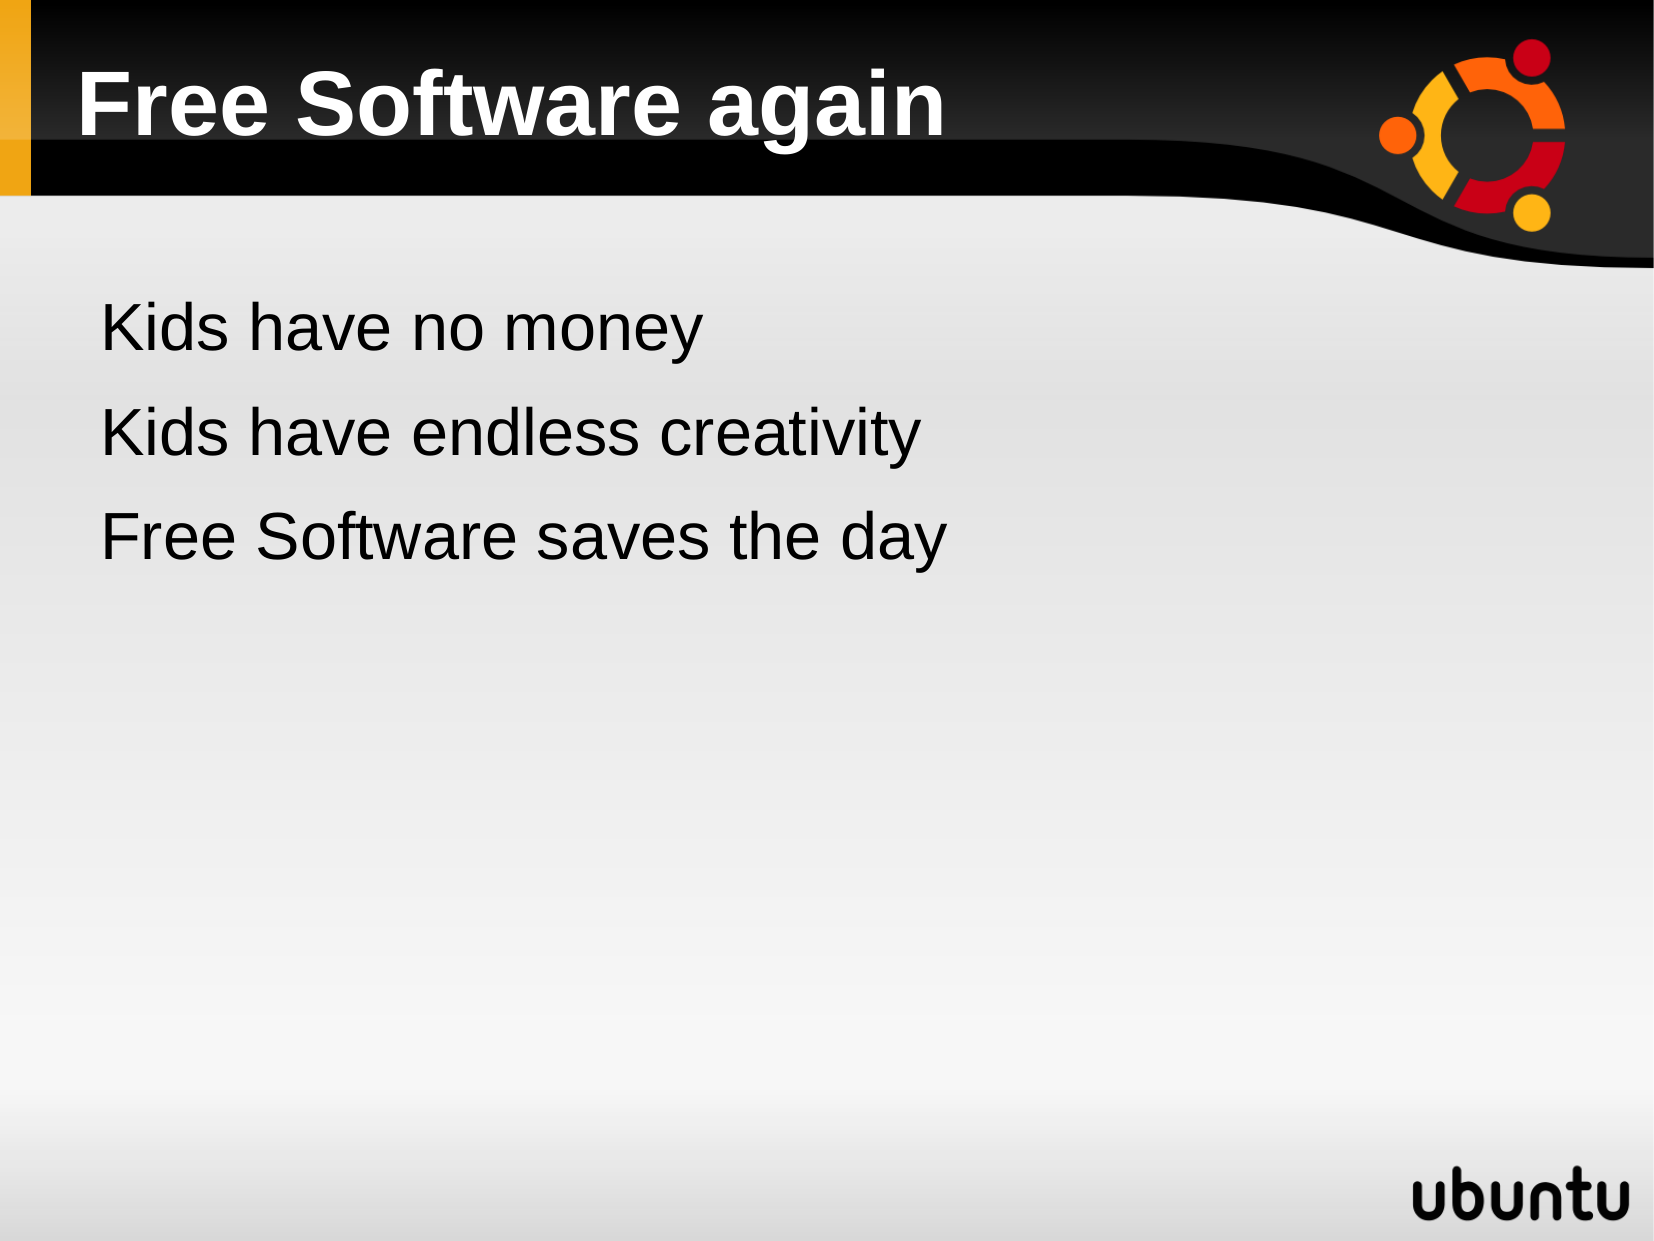

# Free Software again
Kids have no money
Kids have endless creativity
Free Software saves the day